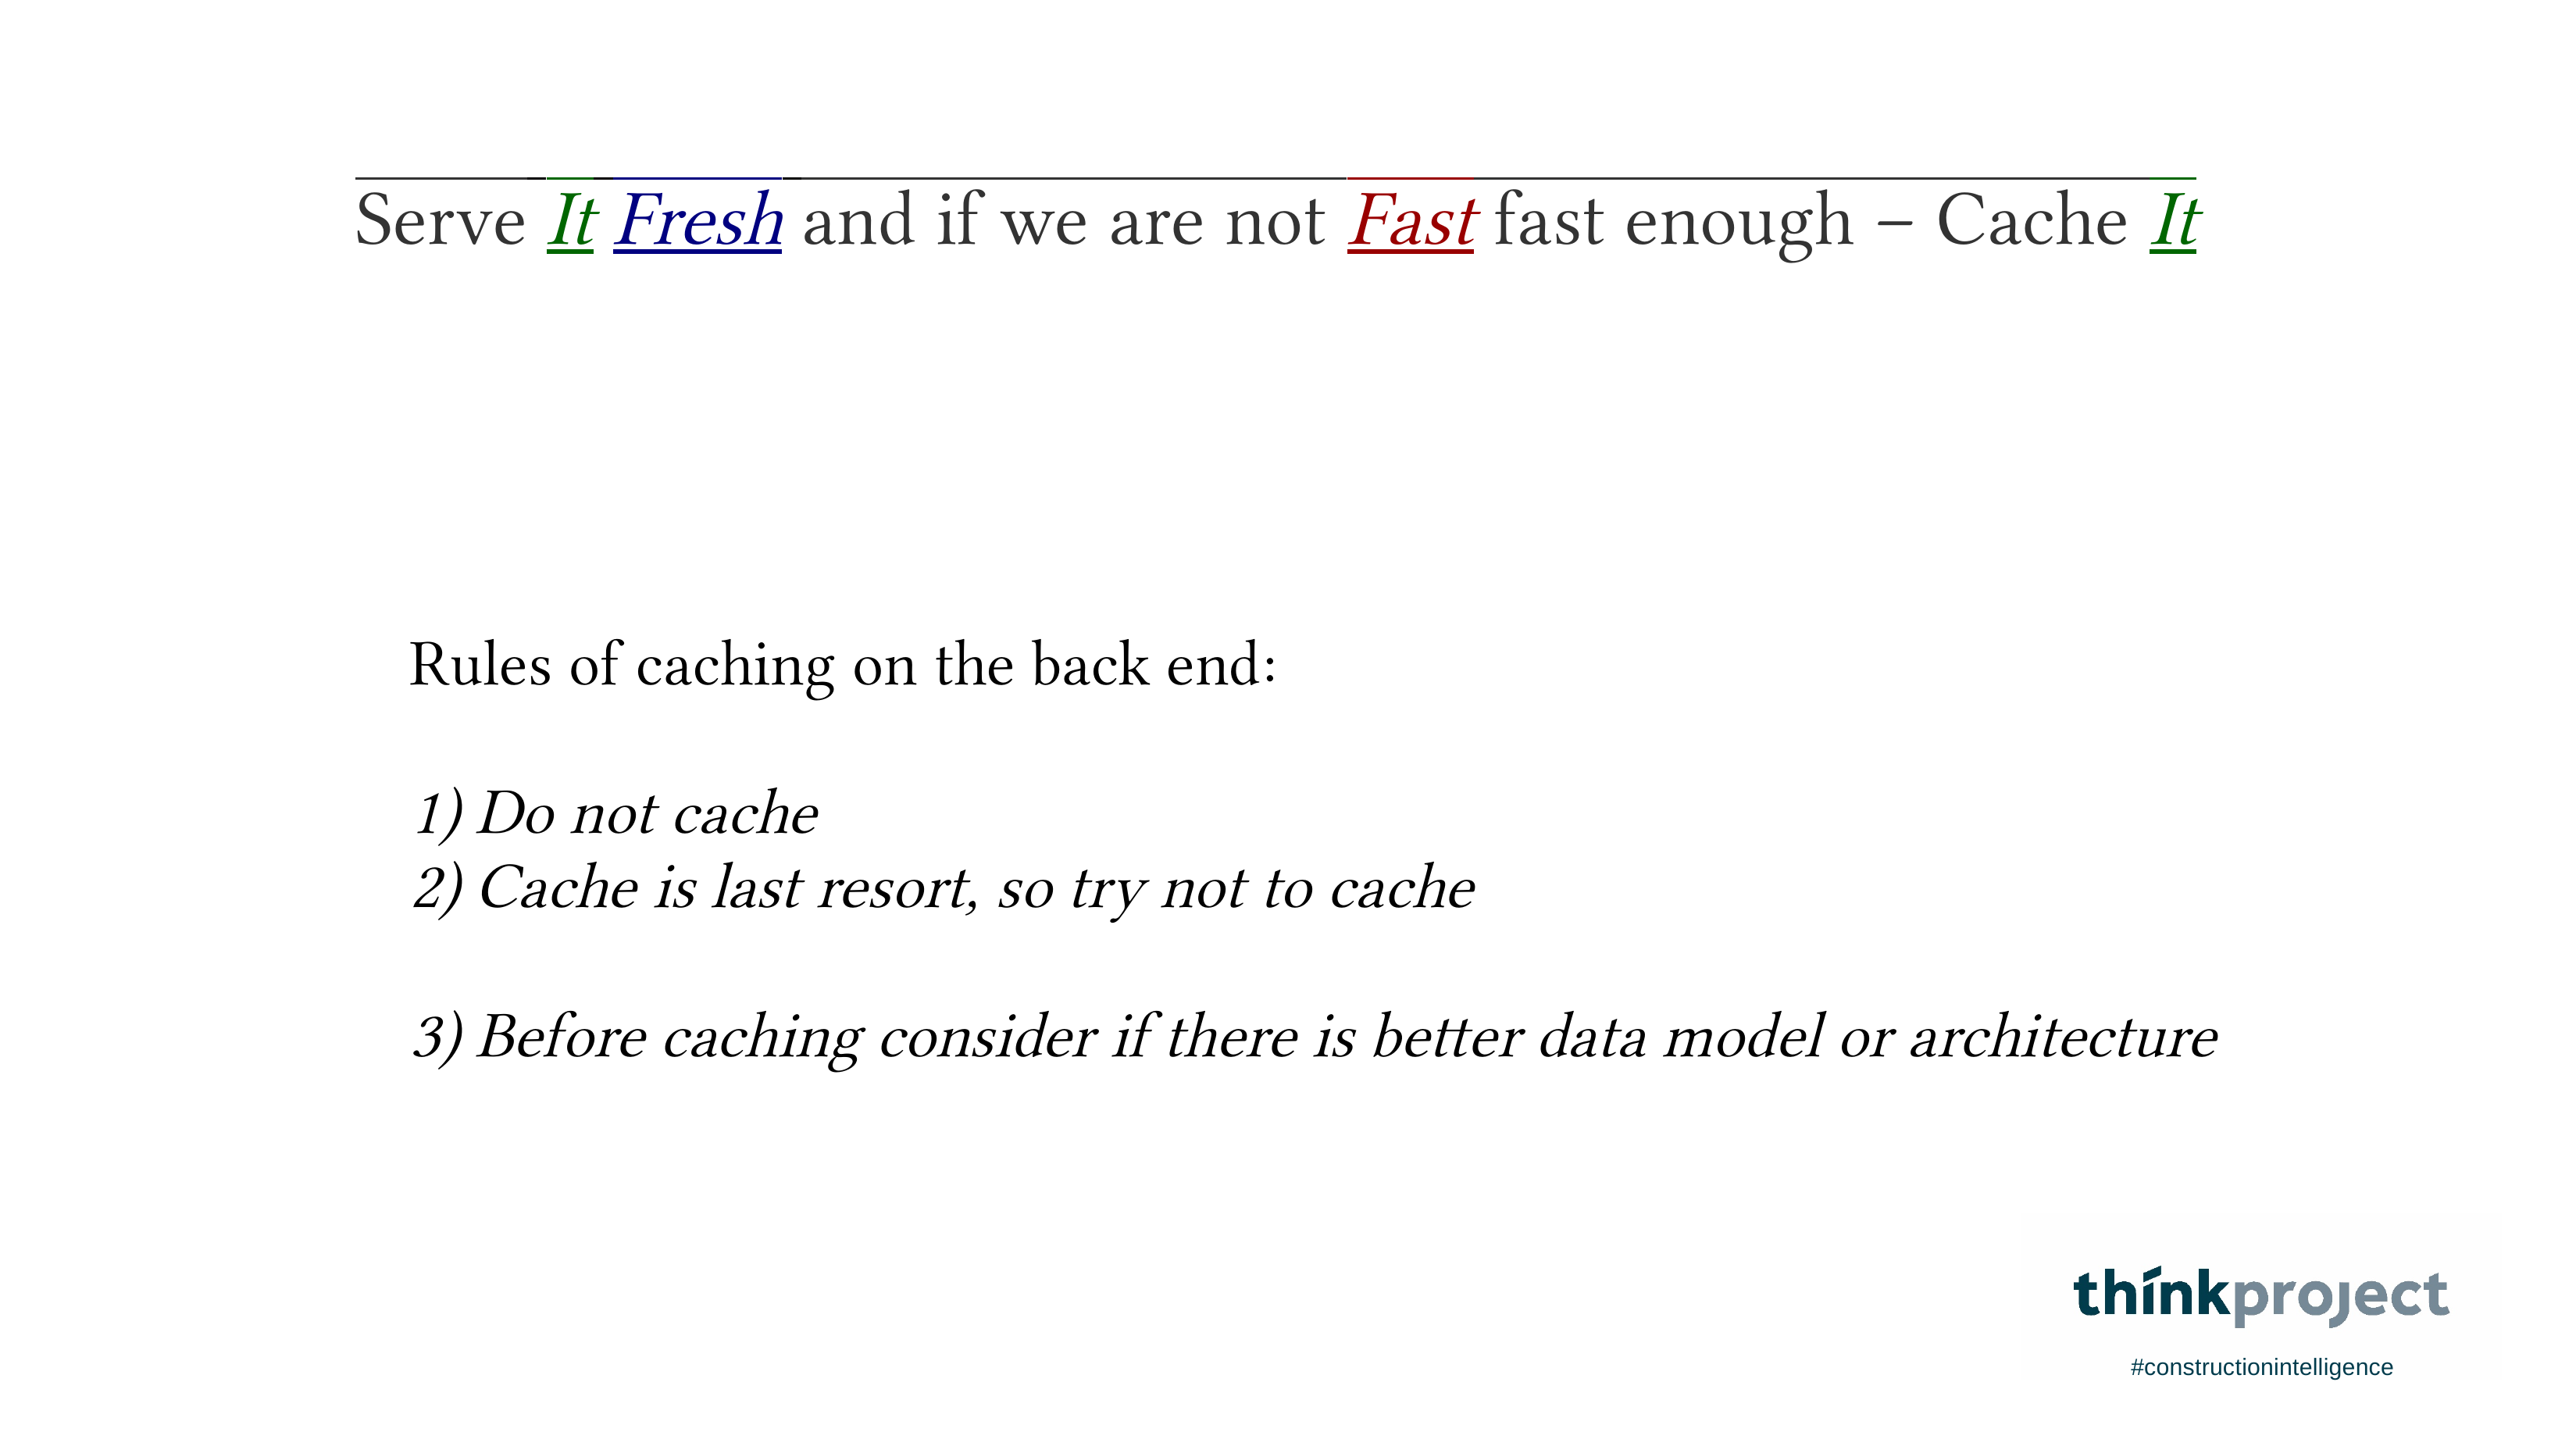

Serve It Fresh and if we are not Fast fast enough – Cache It
Rules of caching on the back end:
 Do not cache
 Cache is last resort, so try not to cache
 Before caching consider if there is better data model or architecture